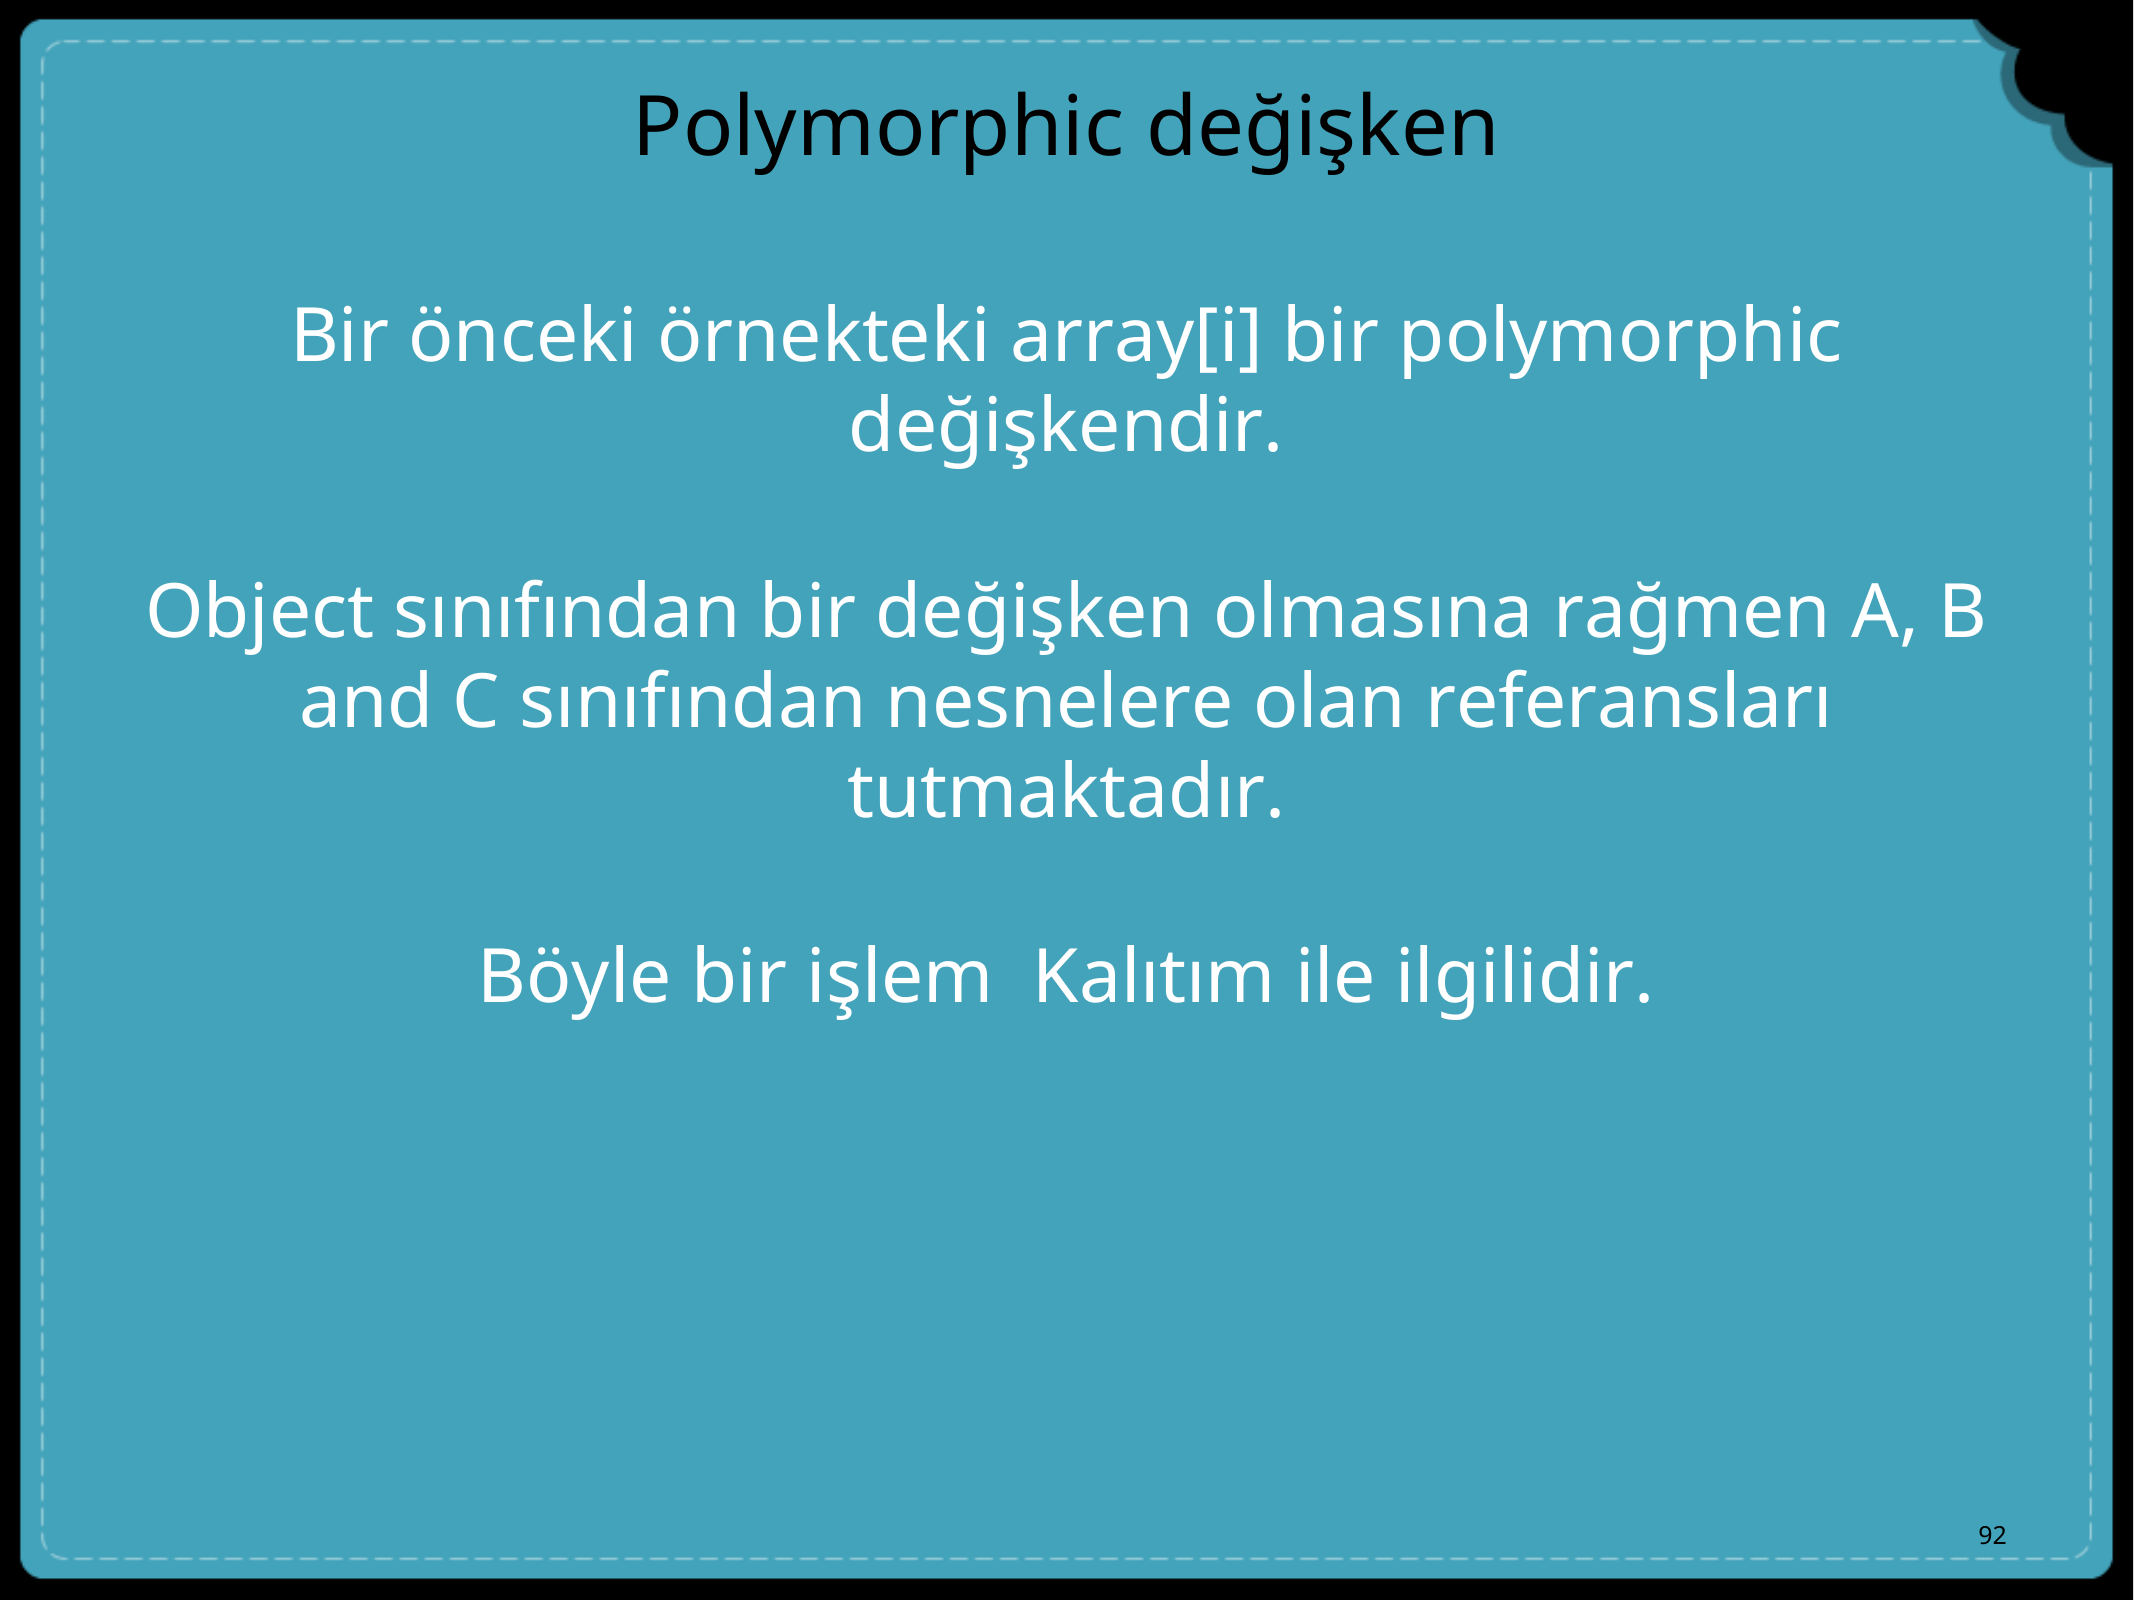

# Polymorphic değişken
Bir önceki örnekteki array[i] bir polymorphic değişkendir.
Object sınıfından bir değişken olmasına rağmen A, B and C sınıfından nesnelere olan referansları tutmaktadır.
Böyle bir işlem Kalıtım ile ilgilidir.
92